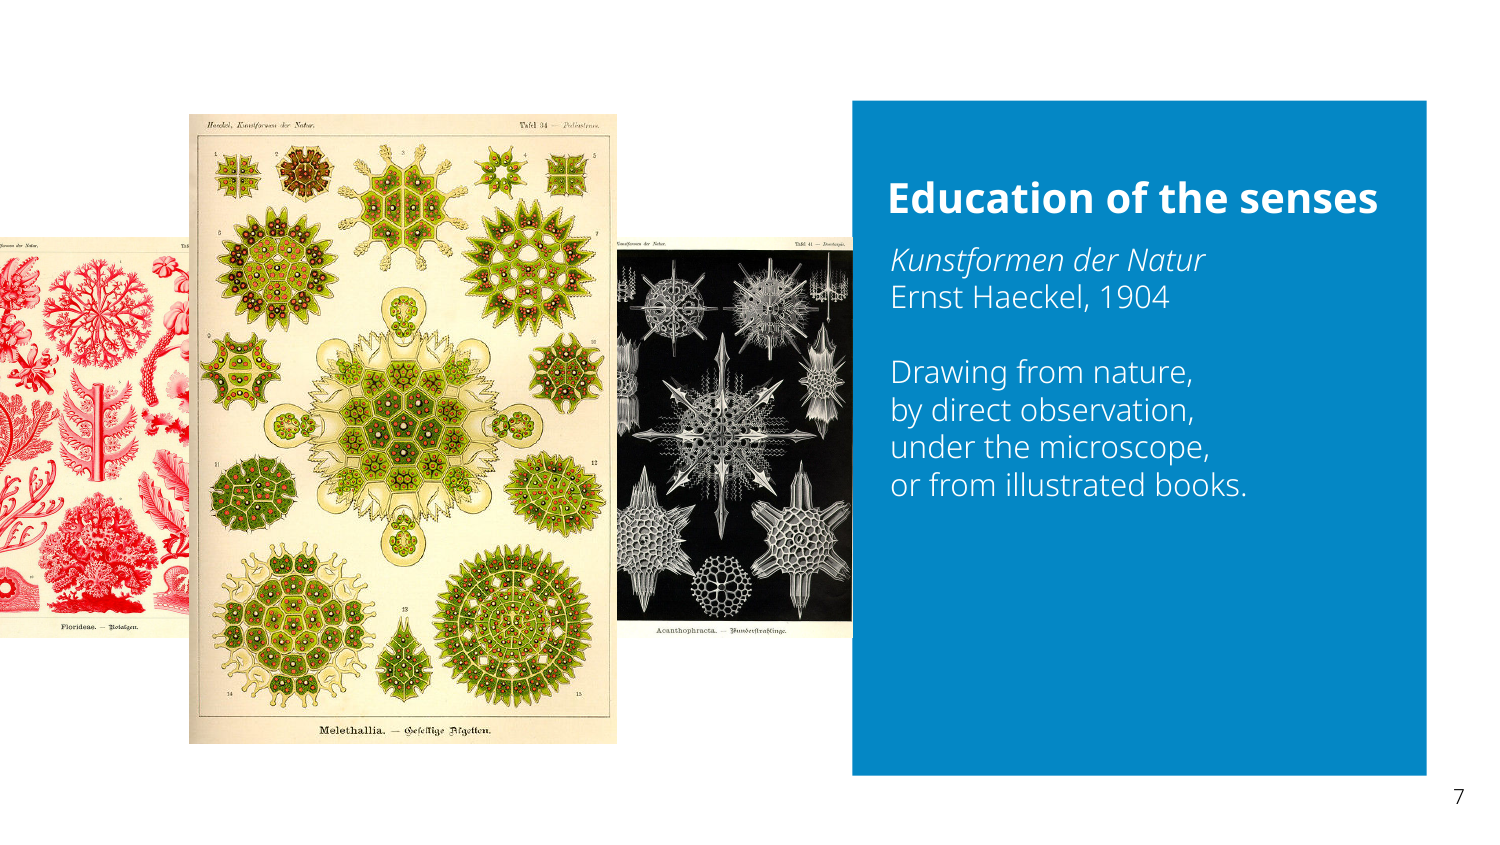

Education of the senses
# Kunstformen der Natur Ernst Haeckel, 1904 Drawing from nature, by direct observation, under the microscope, or from illustrated books.